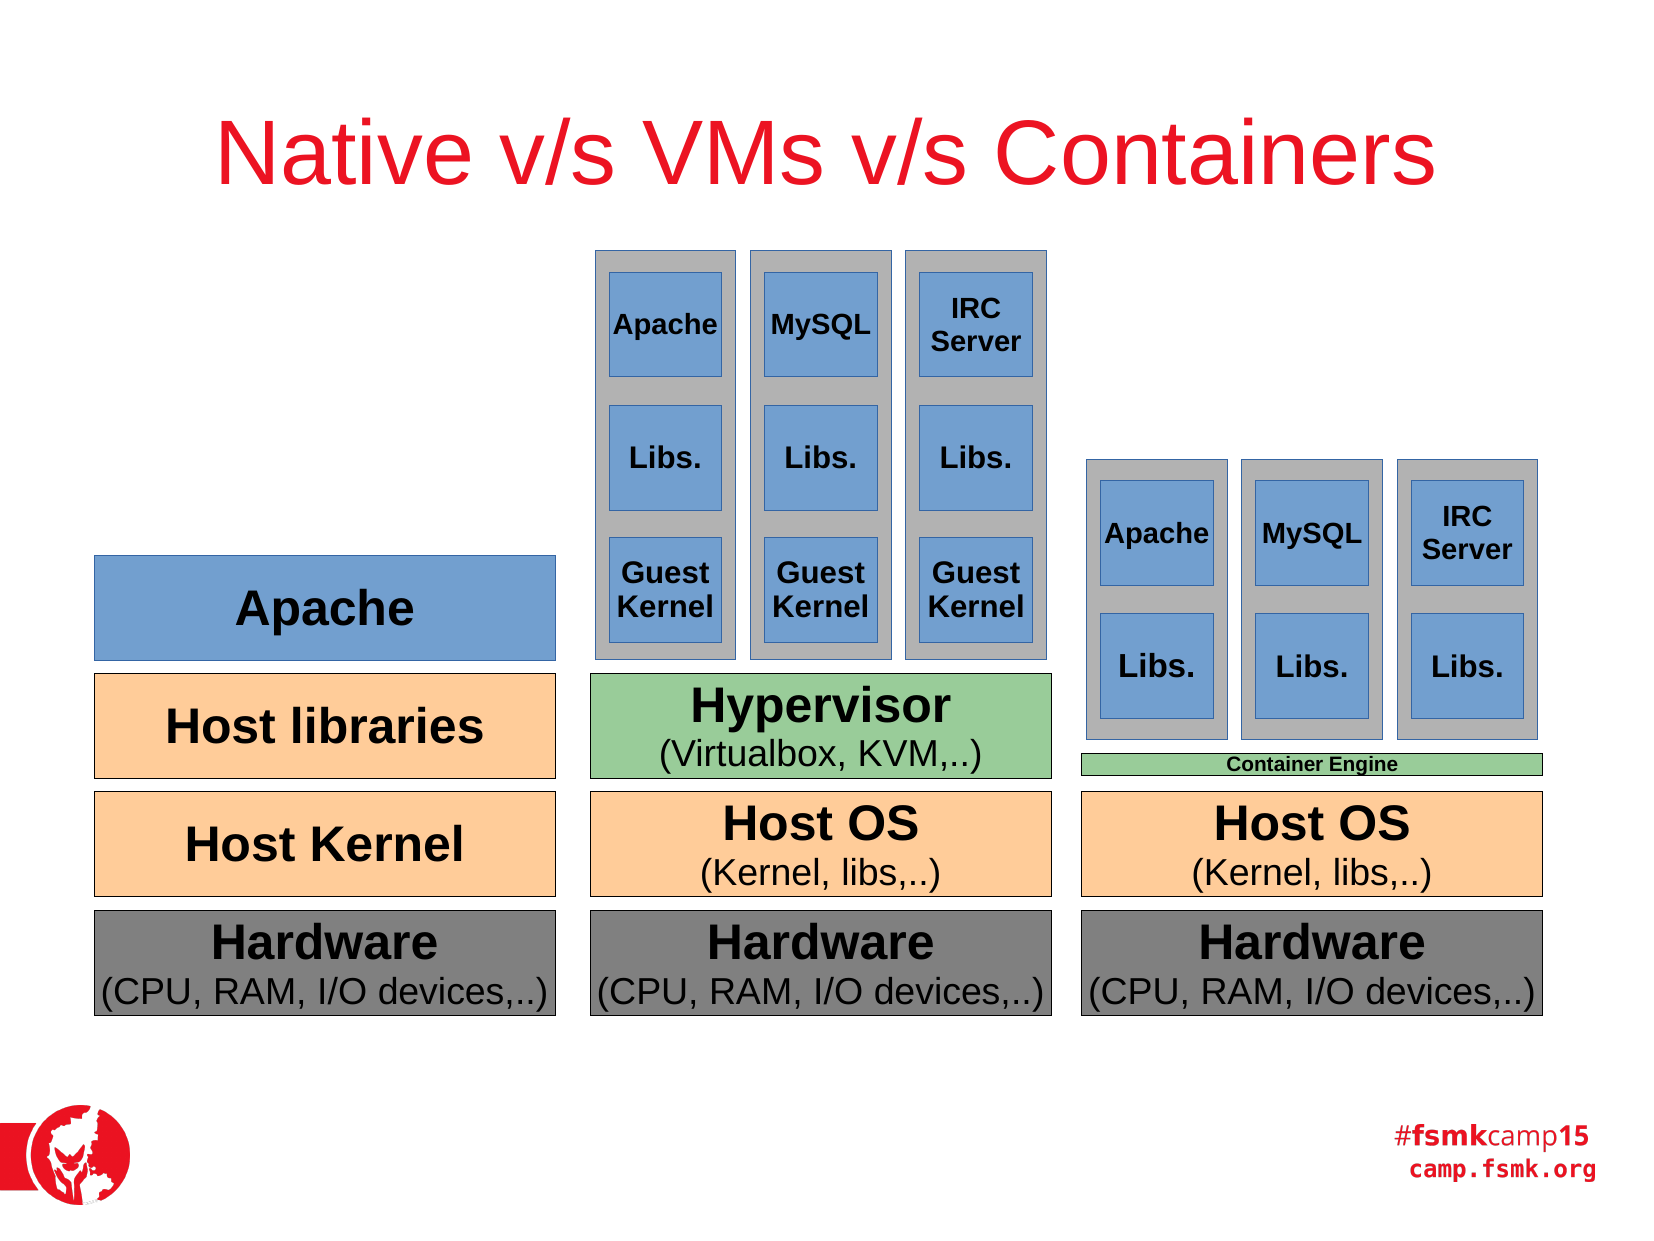

# Native v/s VMs v/s Containers
Apache
MySQL
IRC
Server
Libs.
Libs.
Libs.
Guest
Kernel
Guest
Kernel
Guest
Kernel
Hypervisor
(Virtualbox, KVM,..)
Host OS
(Kernel, libs,..)
Hardware
(CPU, RAM, I/O devices,..)
Apache
MySQL
IRC
Server
Libs.
Libs.
Libs.
Container Engine
Host OS
(Kernel, libs,..)
Hardware
(CPU, RAM, I/O devices,..)
Apache
Host libraries
Host Kernel
Hardware
(CPU, RAM, I/O devices,..)